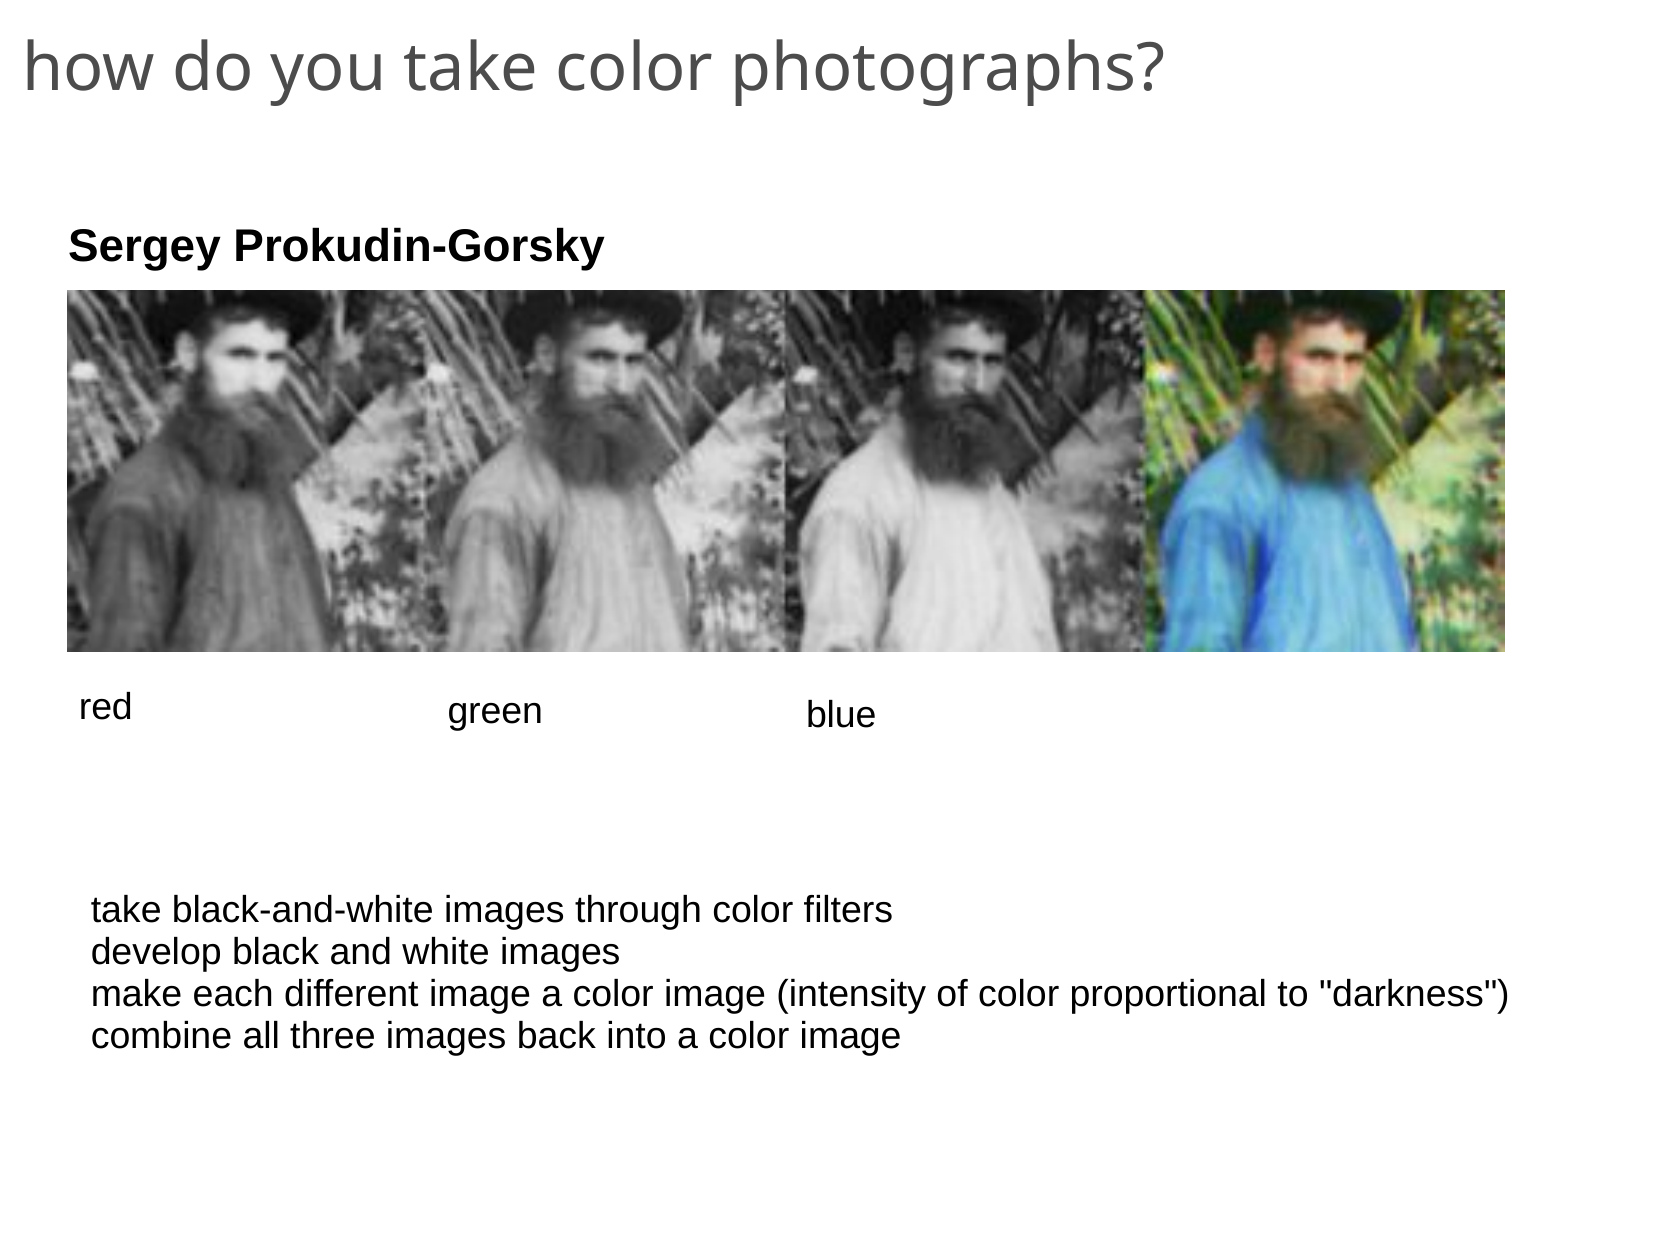

# how do you take color photographs?
Sergey Prokudin-Gorsky
red
green
blue
take black-and-white images through color filters
develop black and white images
make each different image a color image (intensity of color proportional to "darkness")
combine all three images back into a color image